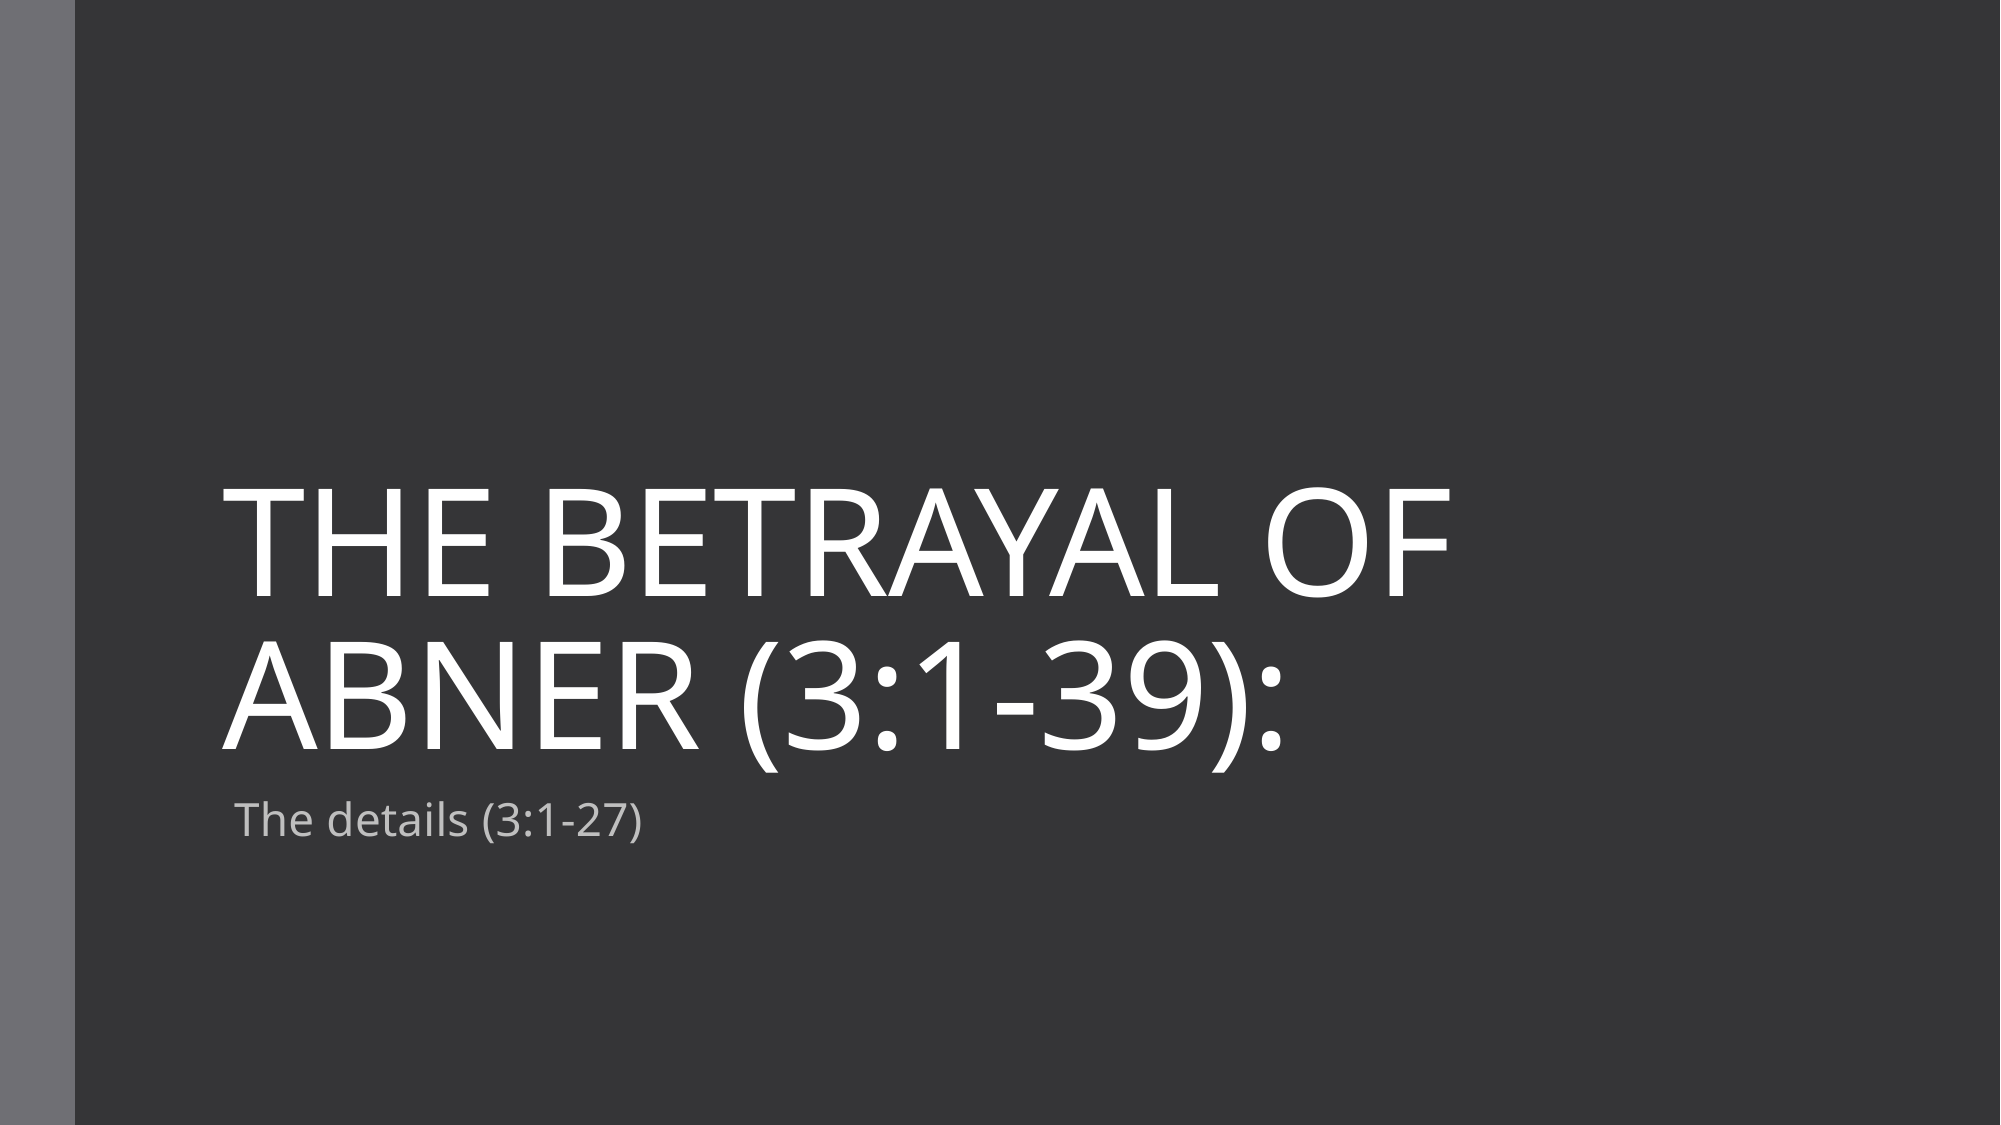

# THE BETRAYAL OF ABNER (3:1-39):
 The details (3:1-27)